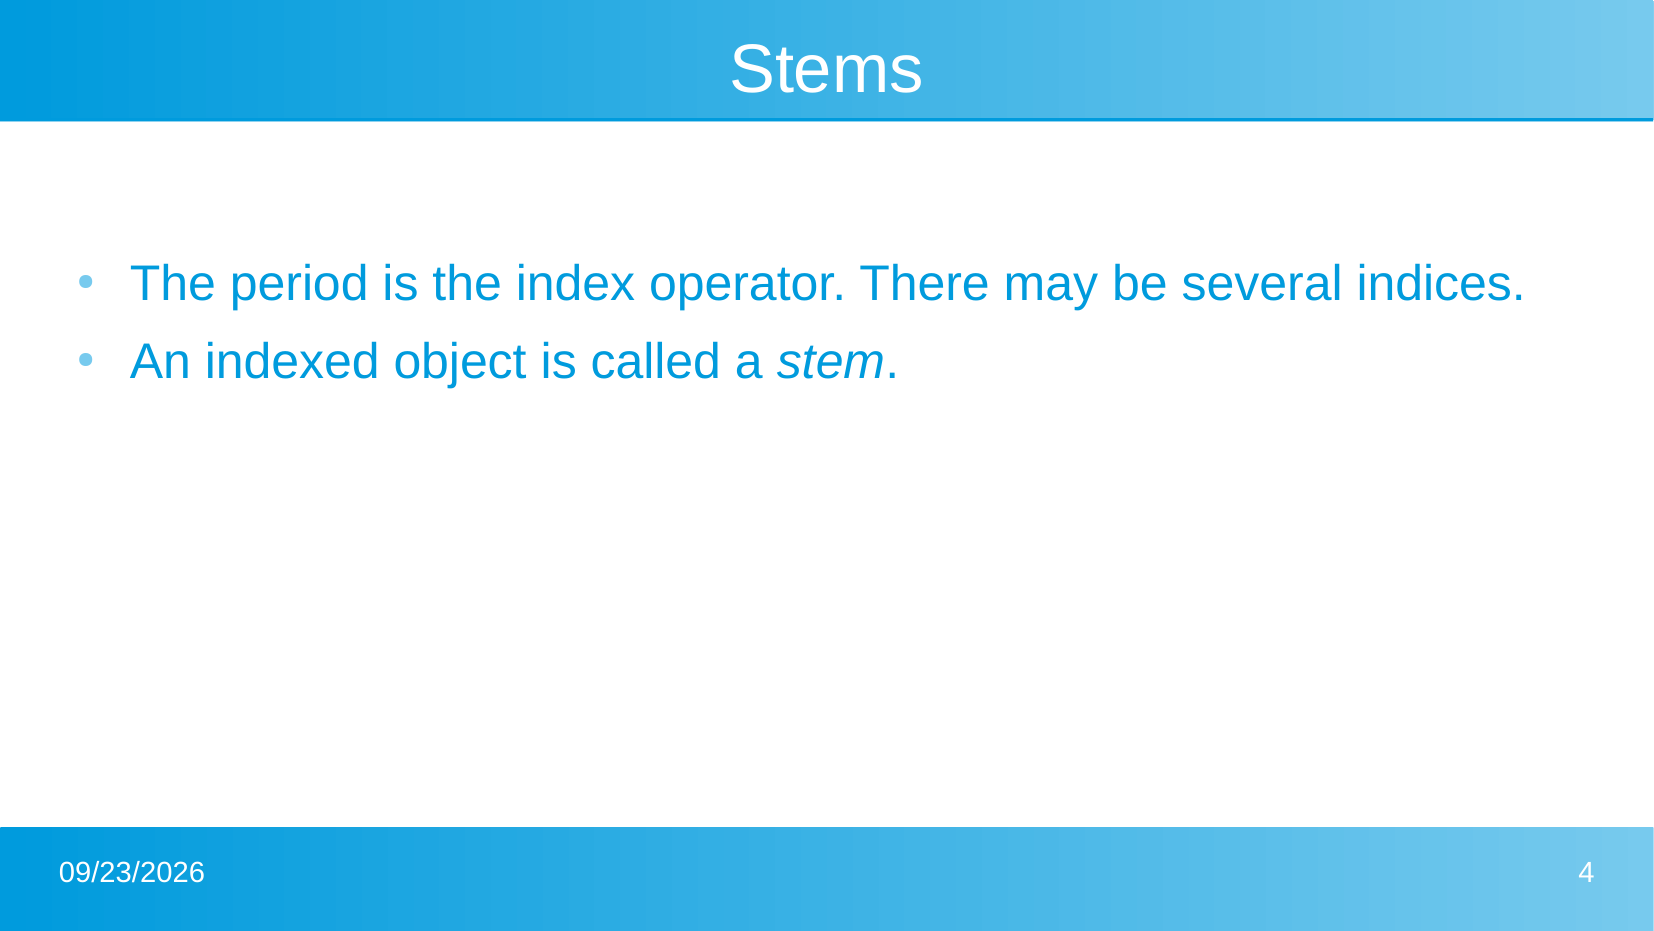

# Stems
The period is the index operator. There may be several indices.
An indexed object is called a stem.
4